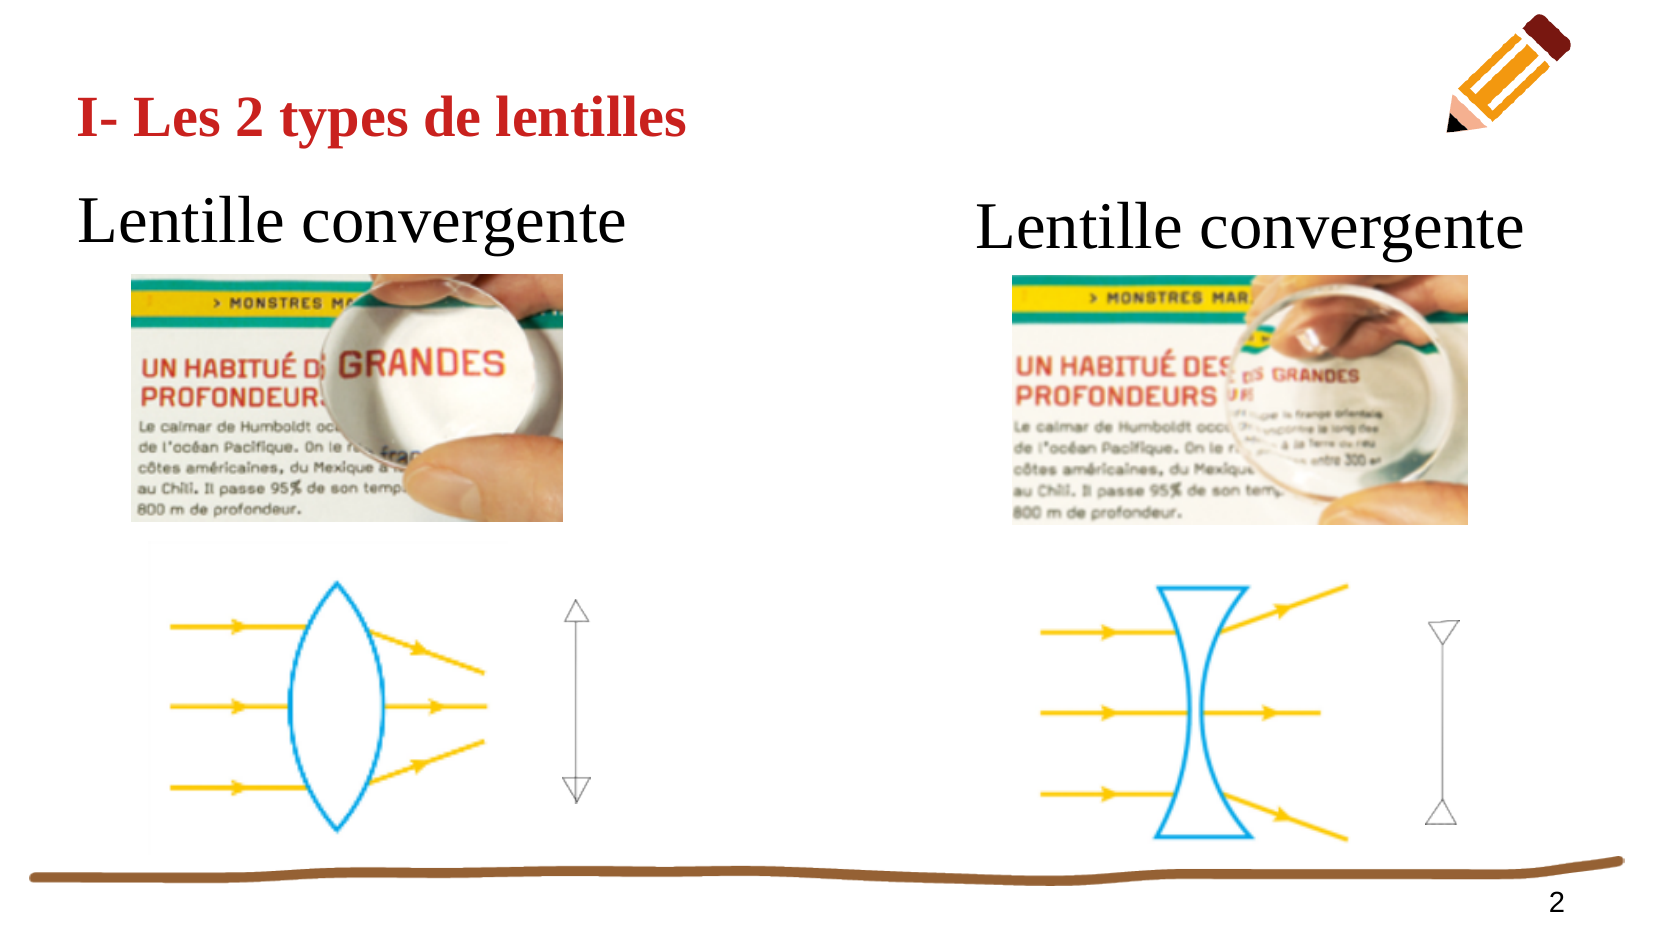

# I- Les 2 types de lentilles
Lentille convergente
Lentille convergente
2